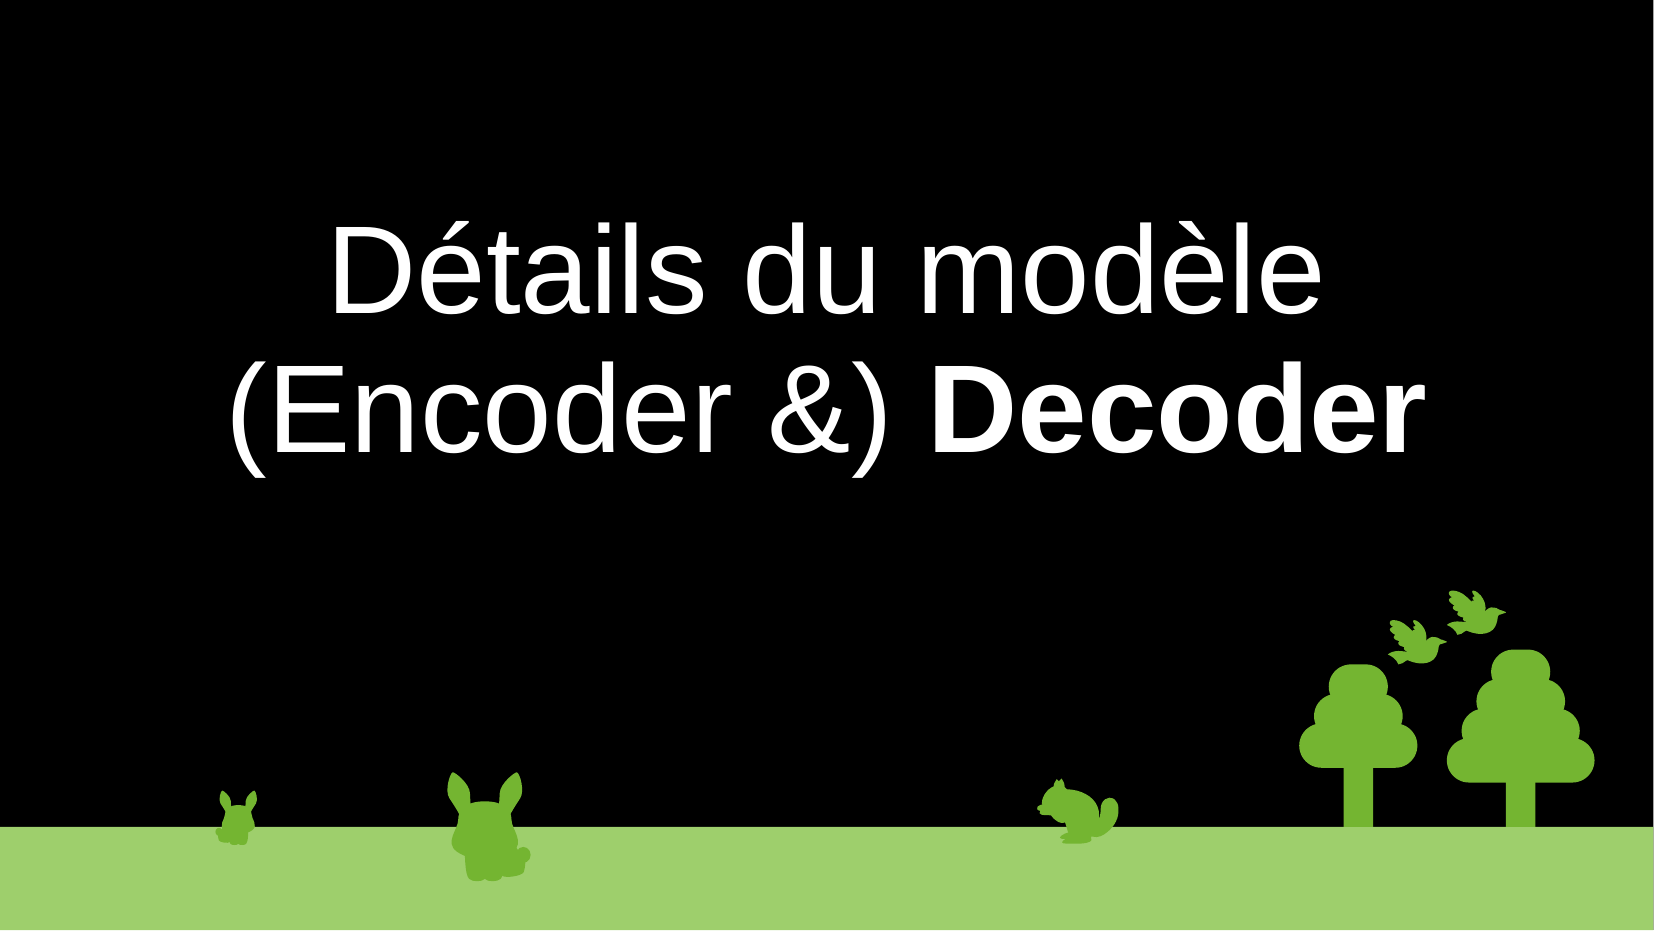

# Détails du modèle (Encoder &) Decoder